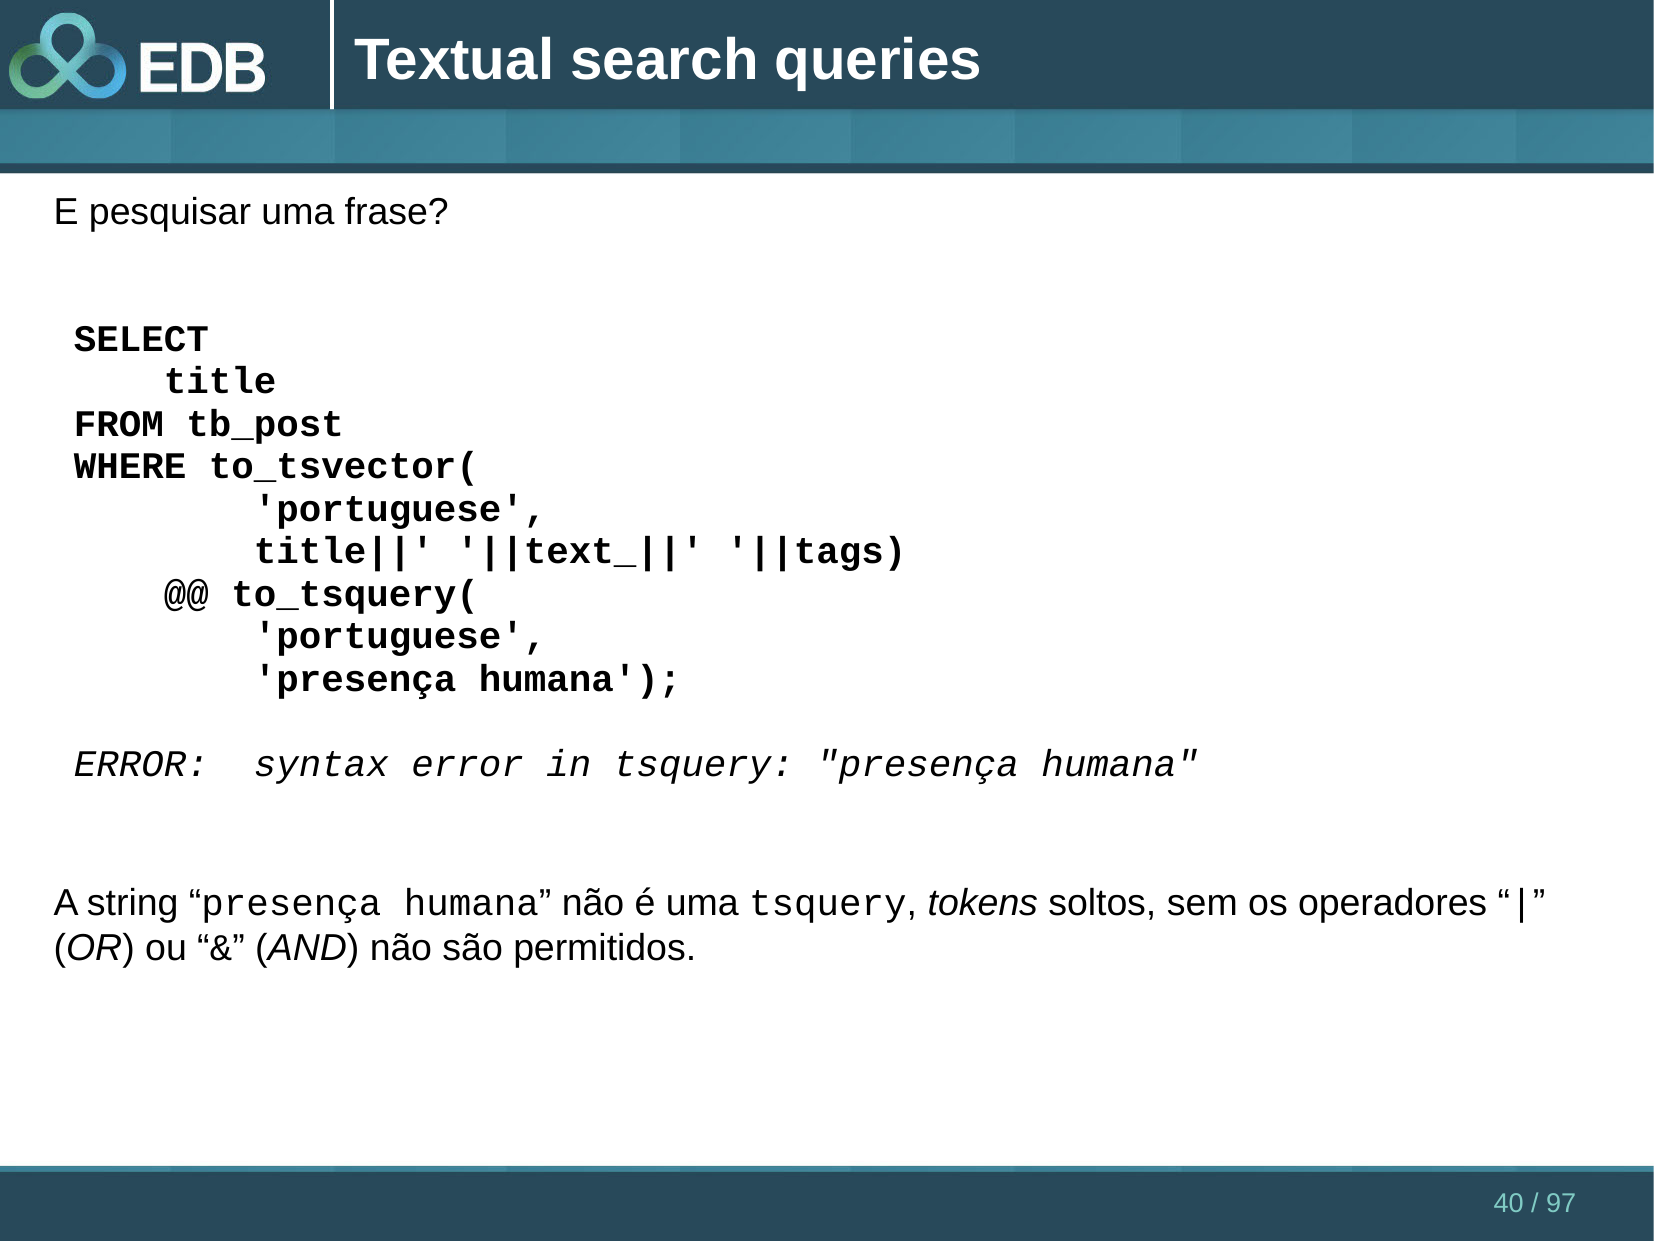

# Textual search queries
E pesquisar uma frase?
SELECT
 title
FROM tb_post
WHERE to_tsvector(
 'portuguese',
 title||' '||text_||' '||tags)
 @@ to_tsquery(
 'portuguese',
 'presença humana');
ERROR: syntax error in tsquery: "presença humana"
A string “presença humana” não é uma tsquery, tokens soltos, sem os operadores “|” (OR) ou “&” (AND) não são permitidos.